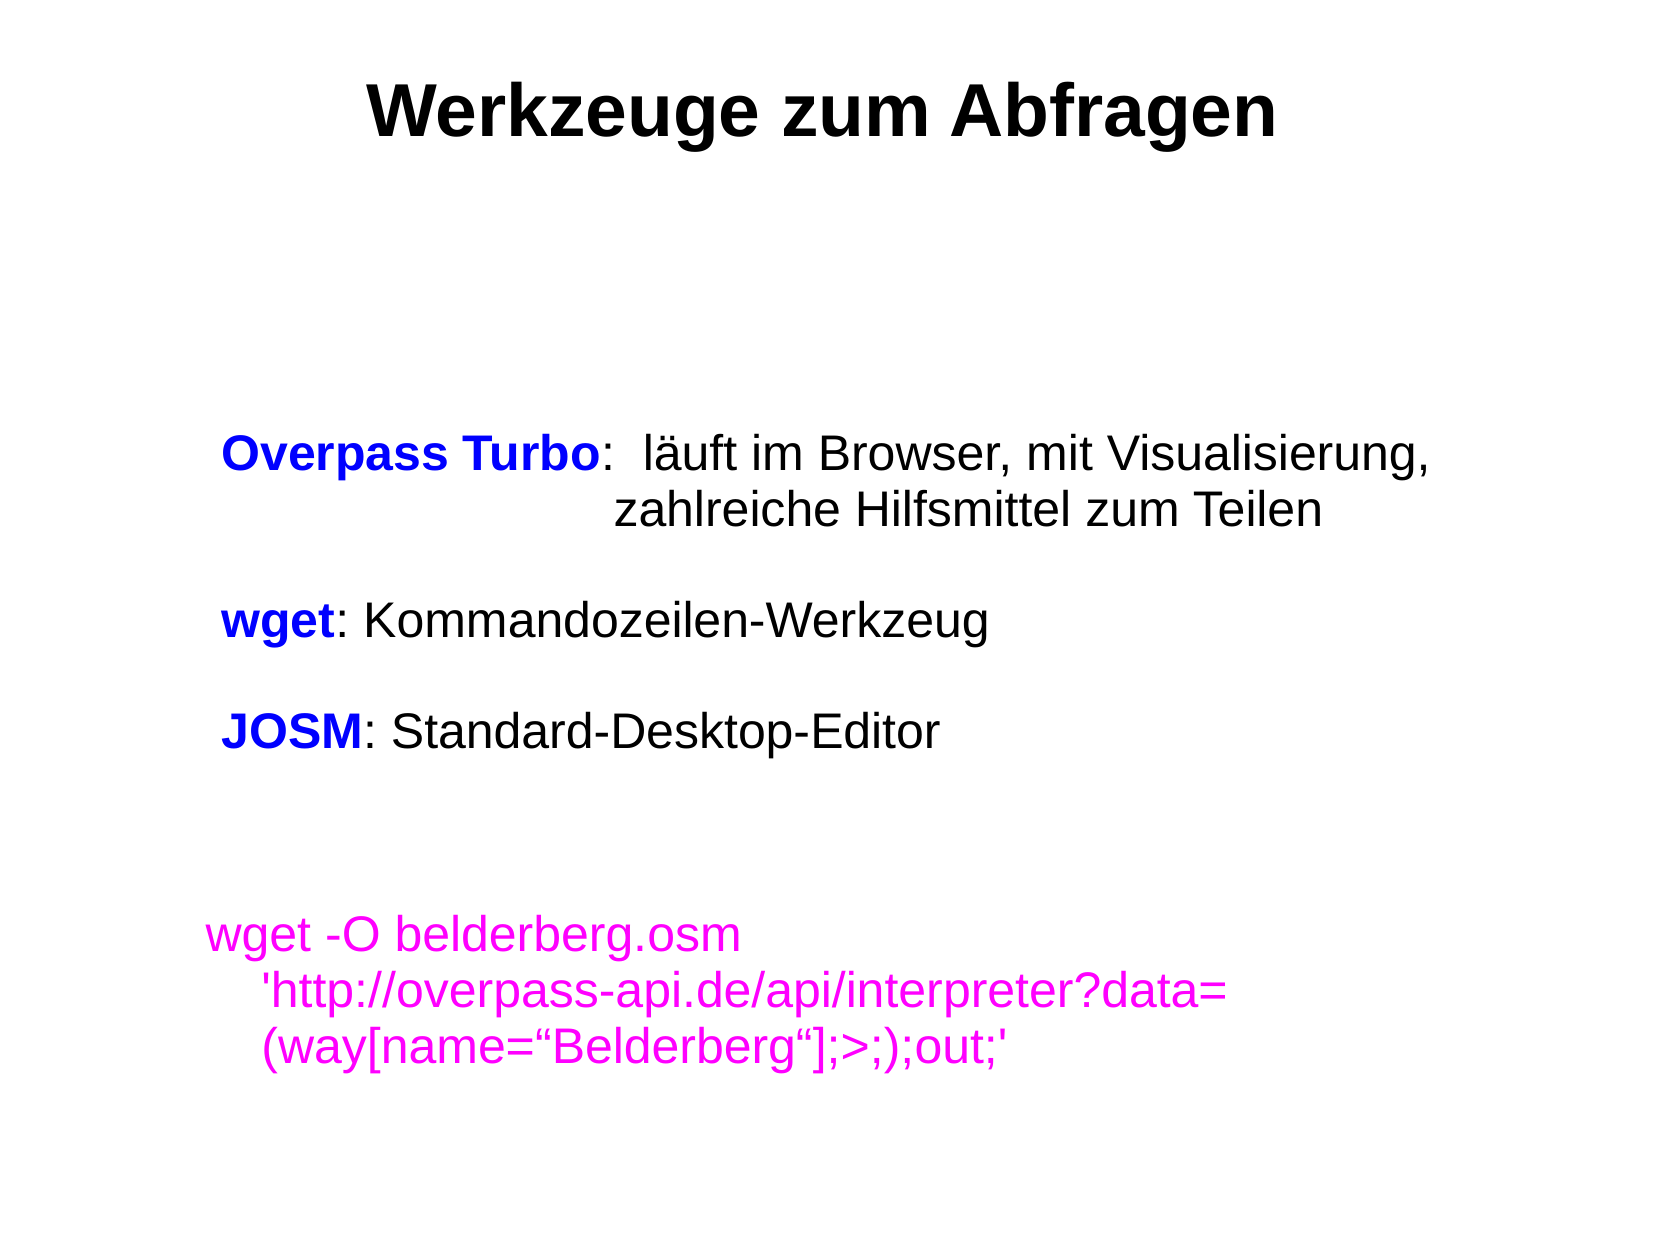

Werkzeuge zum Abfragen
Overpass Turbo: läuft im Browser, mit Visualisierung,
 zahlreiche Hilfsmittel zum Teilen
wget: Kommandozeilen-Werkzeug
JOSM: Standard-Desktop-Editor
wget -O belderberg.osm
 'http://overpass-api.de/api/interpreter?data=
 (way[name=“Belderberg“];>;);out;'